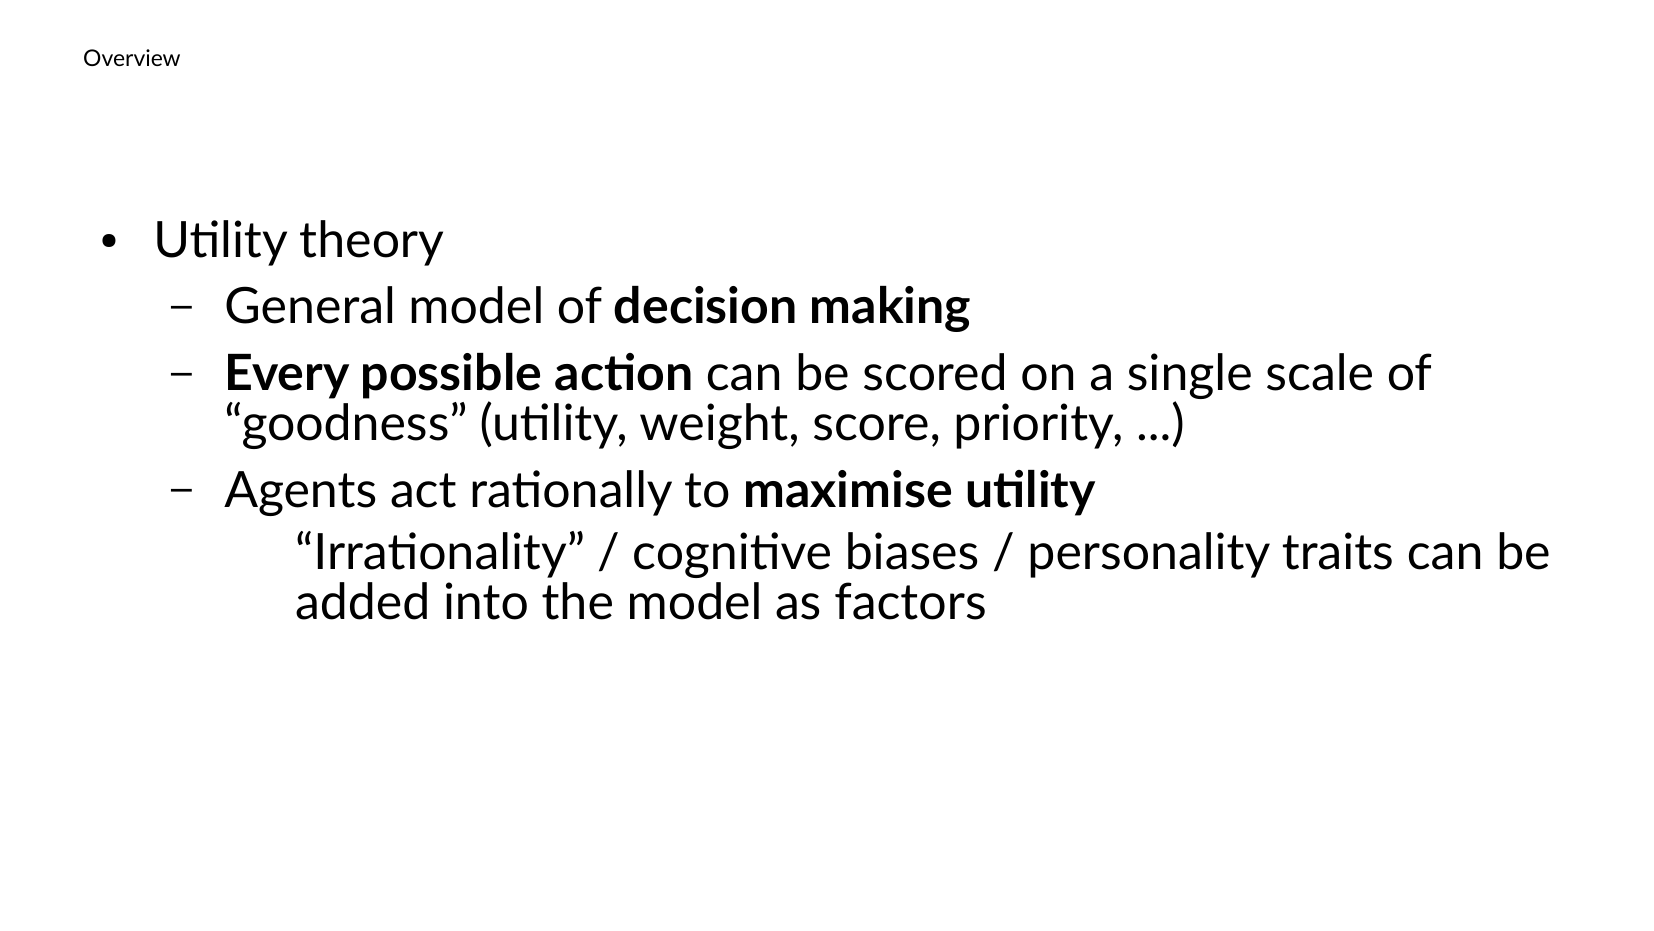

# Overview
Utility theory
General model of decision making
Every possible action can be scored on a single scale of “goodness” (utility, weight, score, priority, ...)
Agents act rationally to maximise utility
“Irrationality” / cognitive biases / personality traits can be added into the model as factors